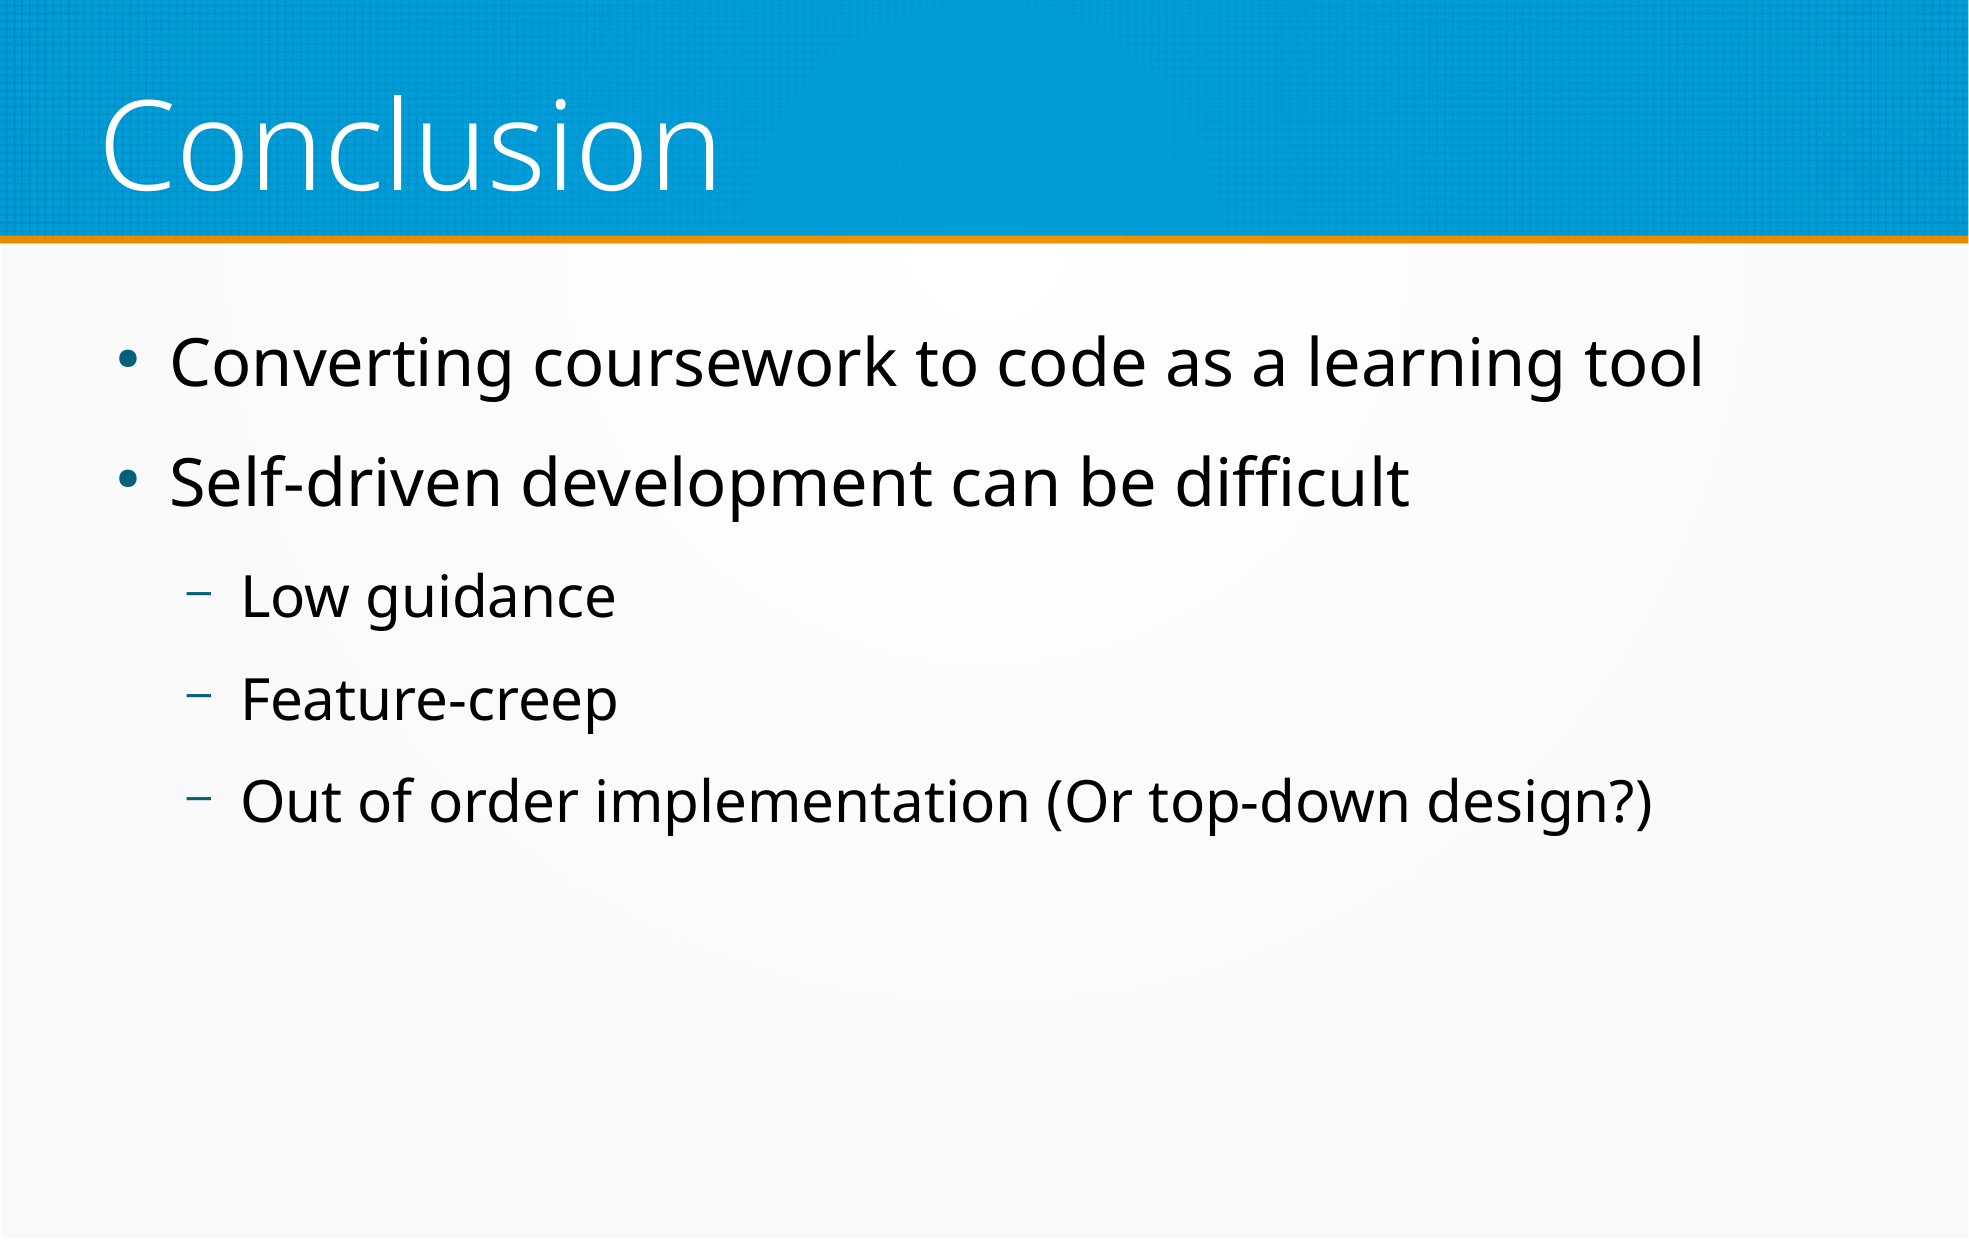

# Conclusion
Converting coursework to code as a learning tool
Self-driven development can be difficult
Low guidance
Feature-creep
Out of order implementation (Or top-down design?)